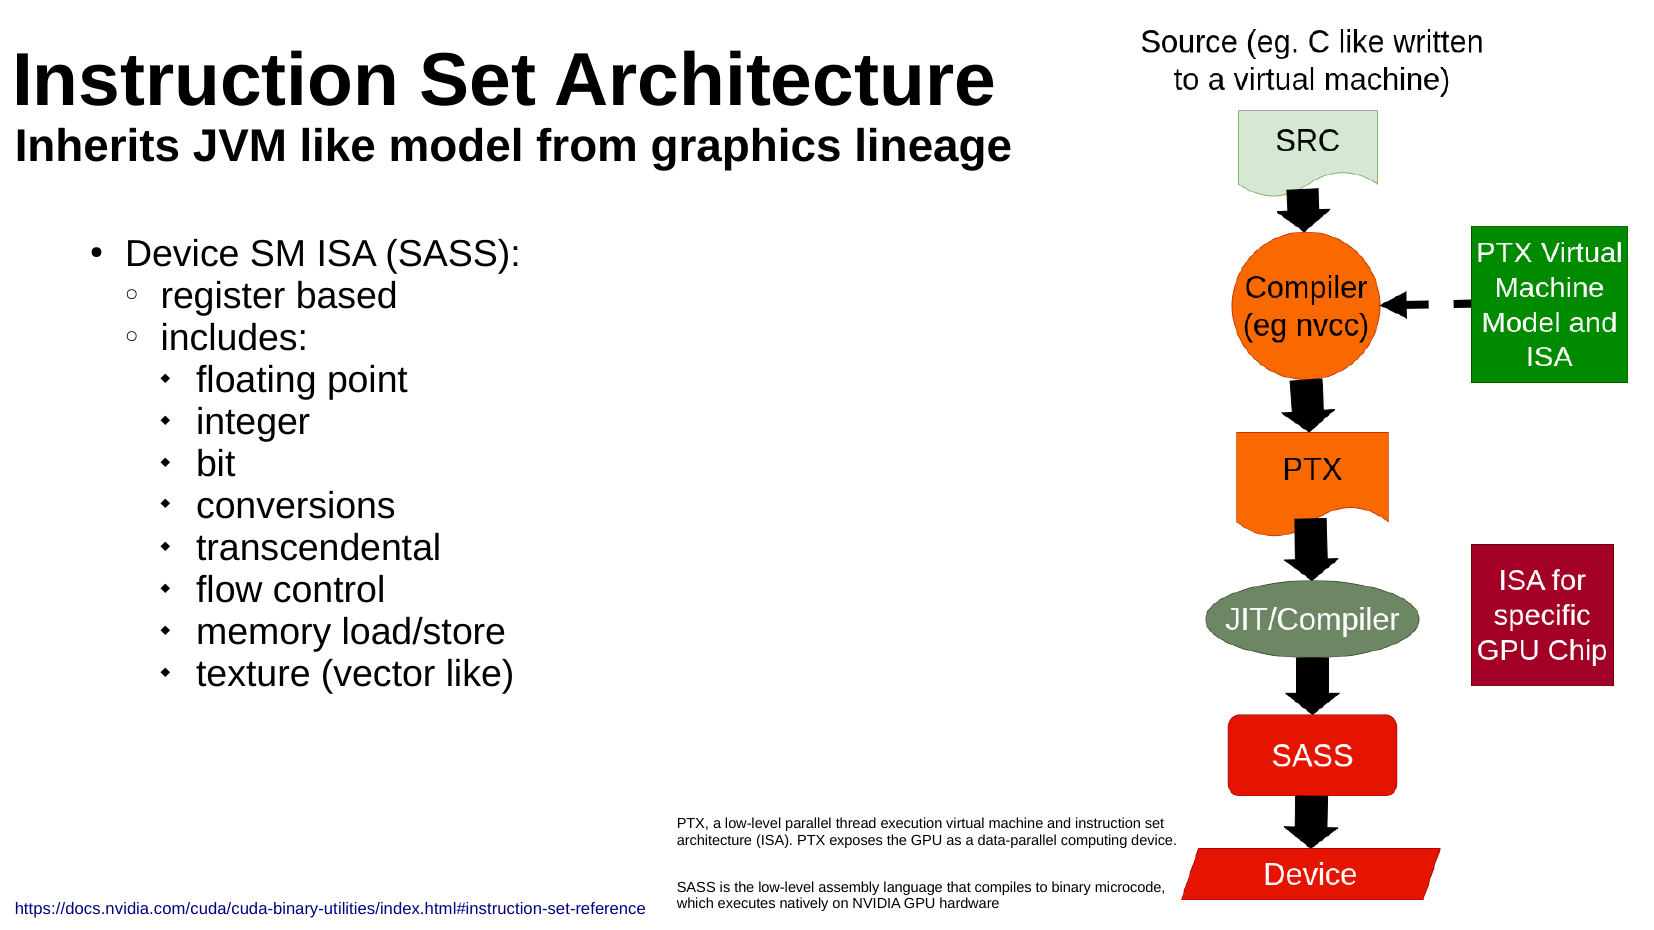

# Instruction Set Architecture
Inherits JVM like model from graphics lineage
Device SM ISA (SASS):
register based
includes:
floating point
integer
bit
conversions
transcendental
flow control
memory load/store
texture (vector like)
PTX, a low-level parallel thread execution virtual machine and instruction set architecture (ISA). PTX exposes the GPU as a data-parallel computing device.
SASS is the low-level assembly language that compiles to binary microcode, which executes natively on NVIDIA GPU hardware
https://docs.nvidia.com/cuda/cuda-binary-utilities/index.html#instruction-set-reference